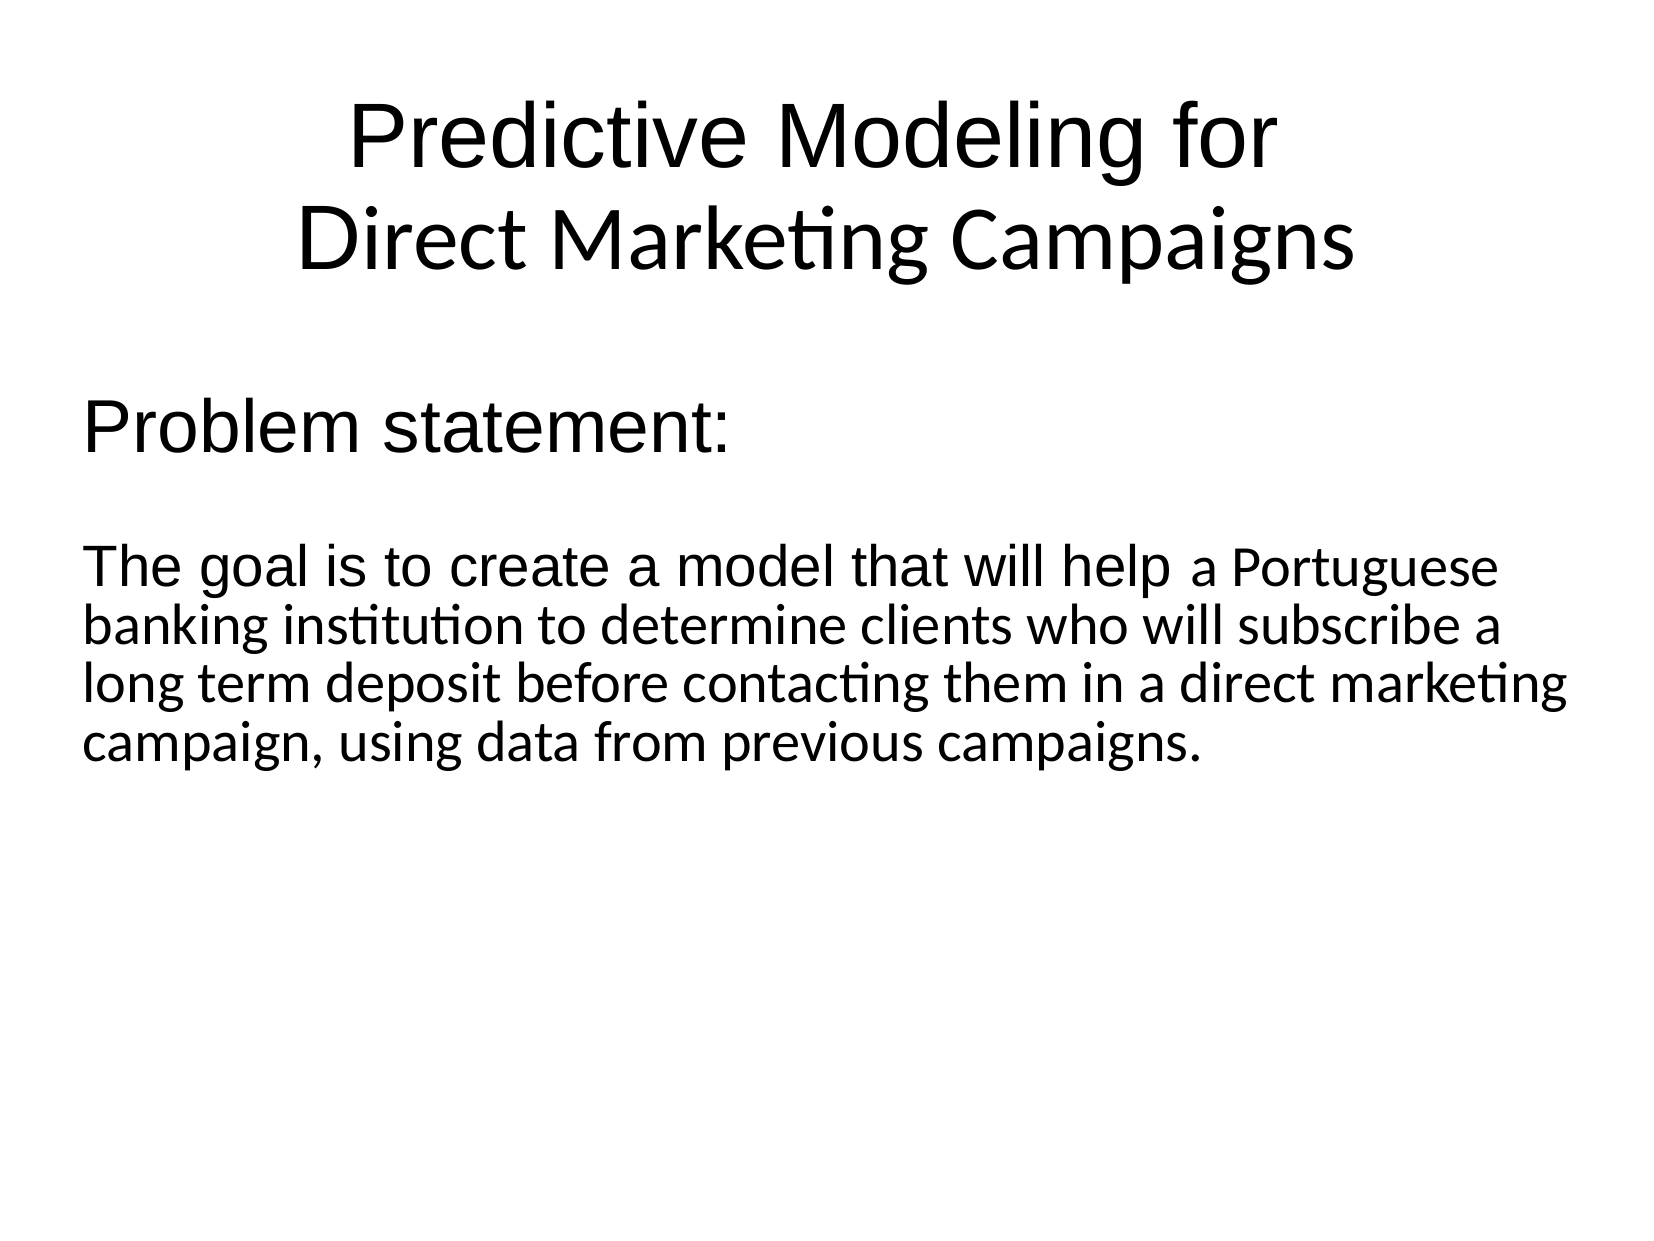

# Predictive Modeling for Direct Marketing Campaigns
Problem statement:
The goal is to create a model that will help a Portuguese banking institution to determine clients who will subscribe a long term deposit before contacting them in a direct marketing campaign, using data from previous campaigns.